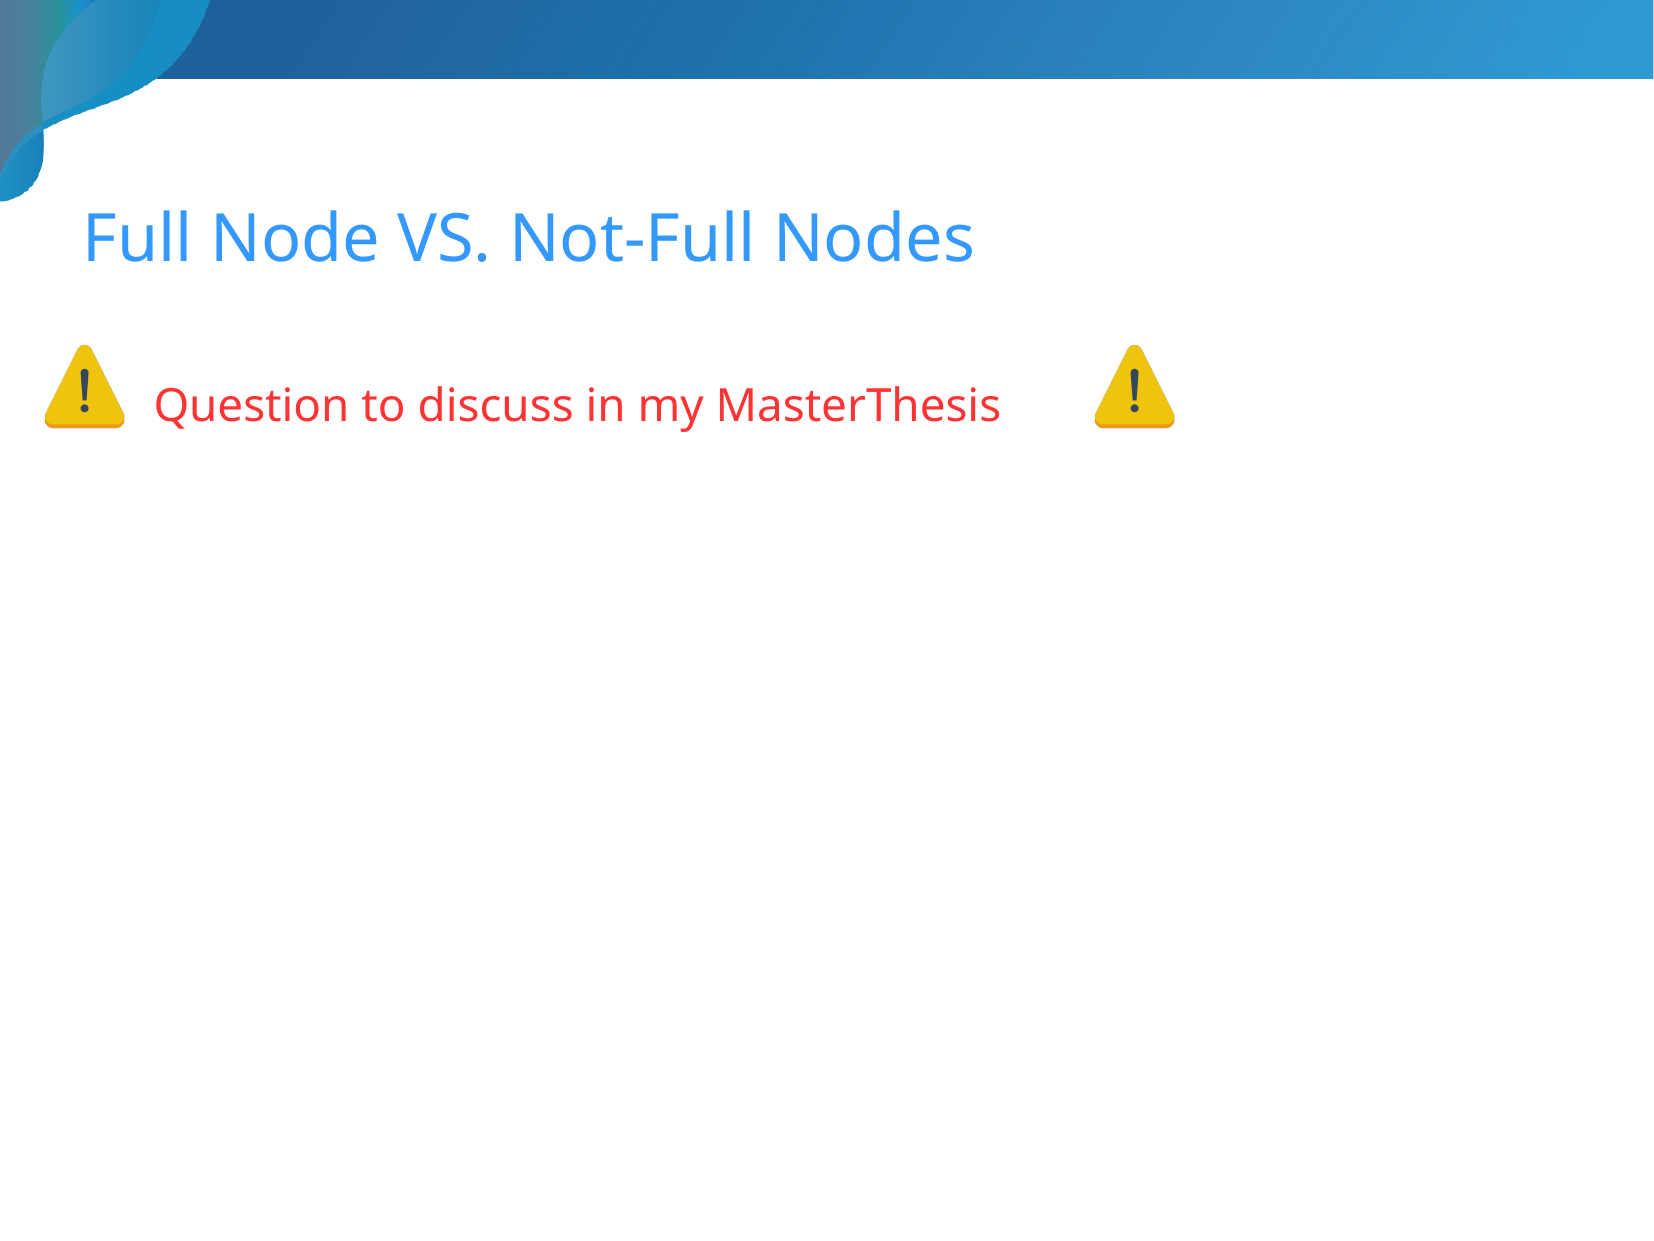

# Full Node VS. Not-Full Nodes
Question to discuss in my MasterThesis